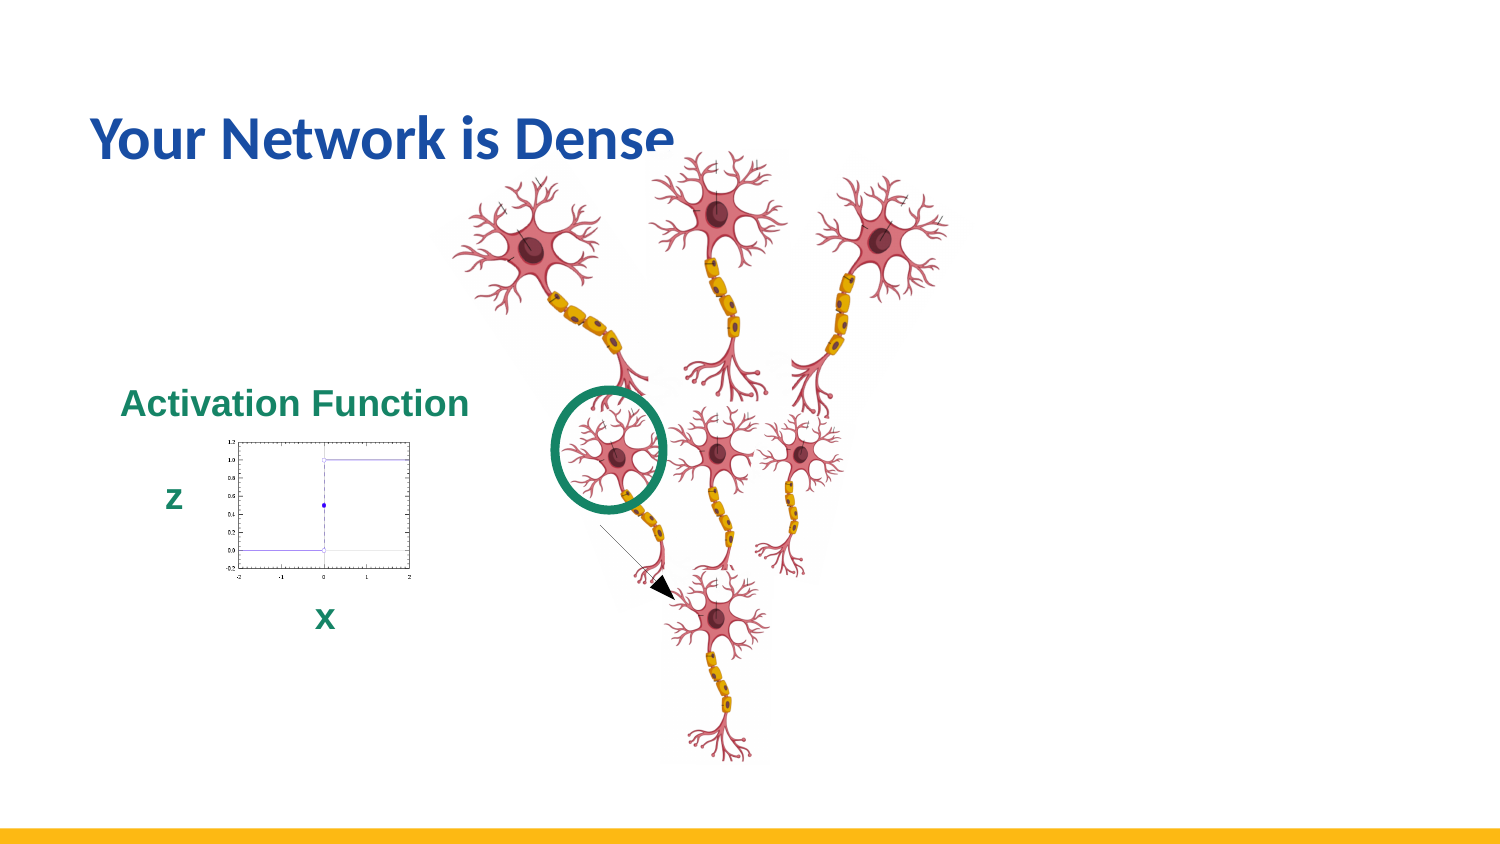

# Your Network is Dense
Activation Function
z
x